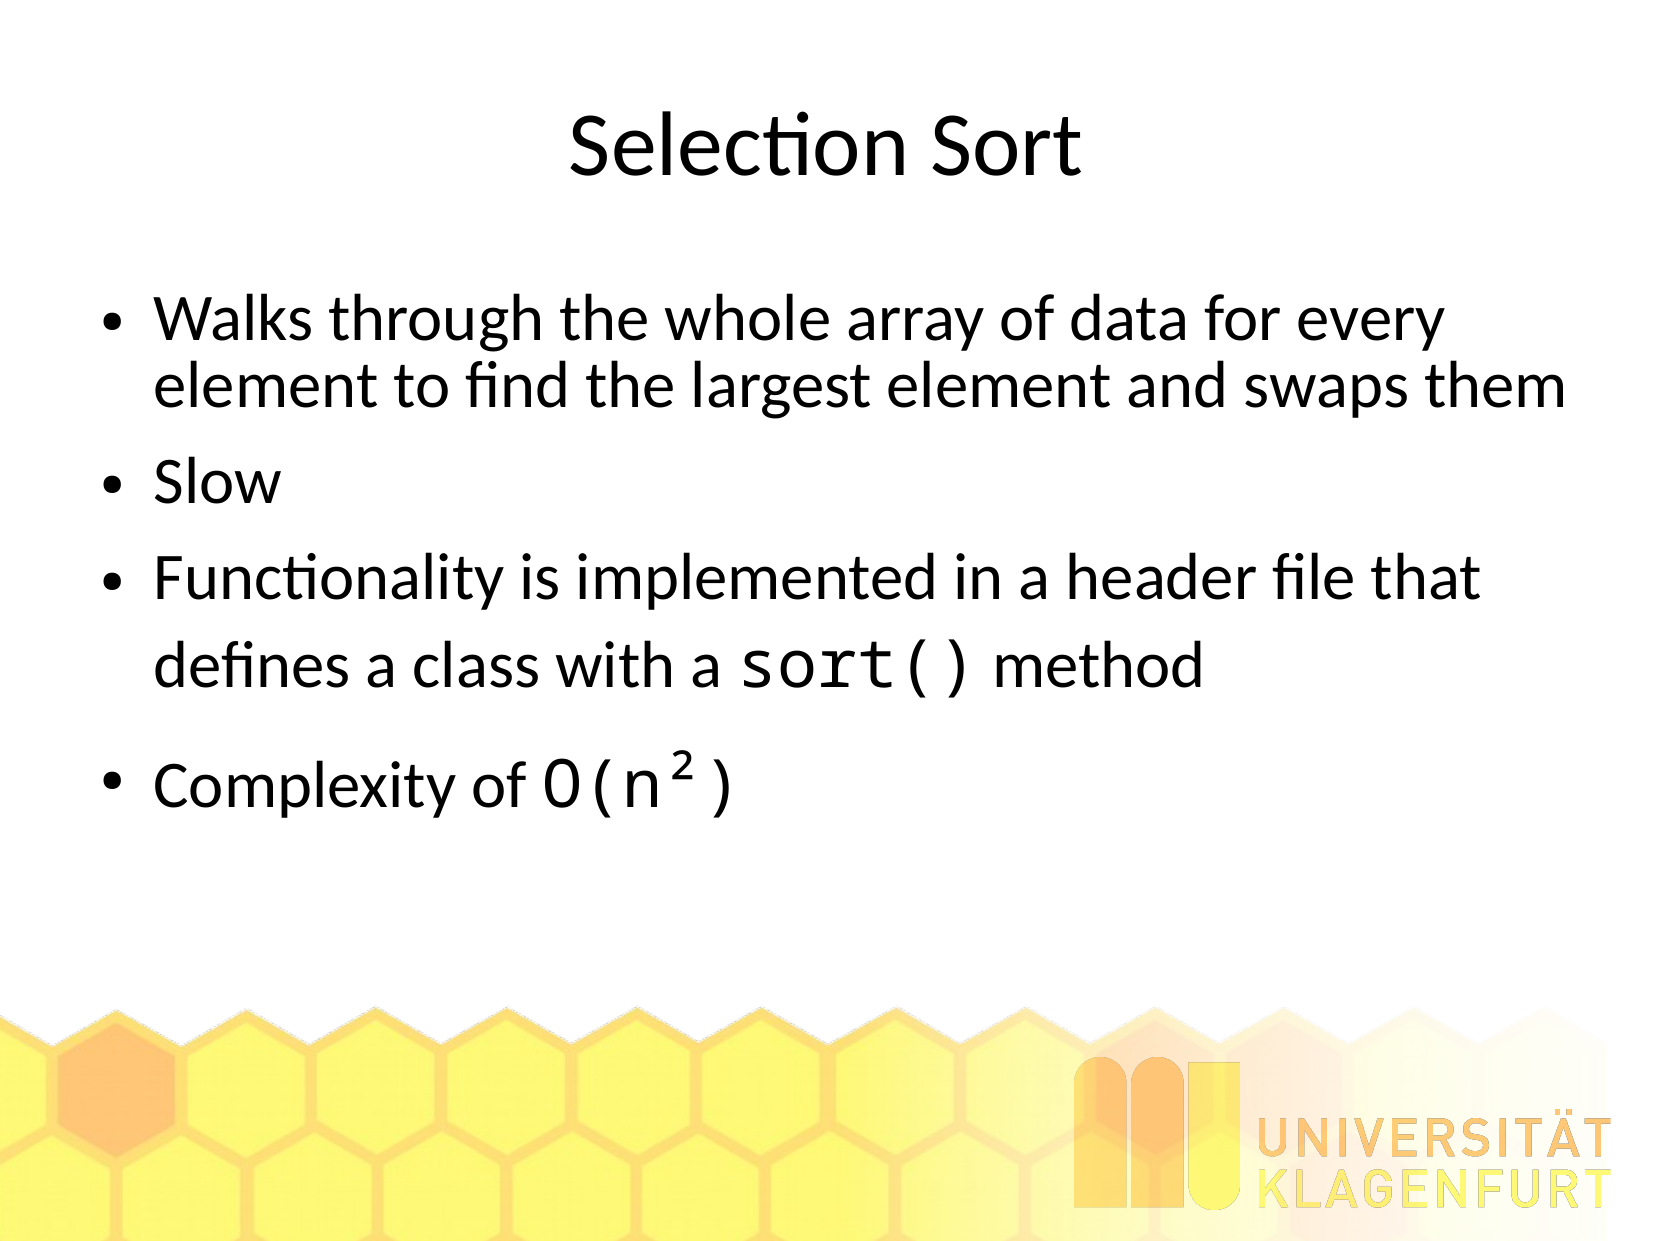

# Selection Sort
Walks through the whole array of data for every element to find the largest element and swaps them
Slow
Functionality is implemented in a header file that defines a class with a sort() method
Complexity of O(n²)